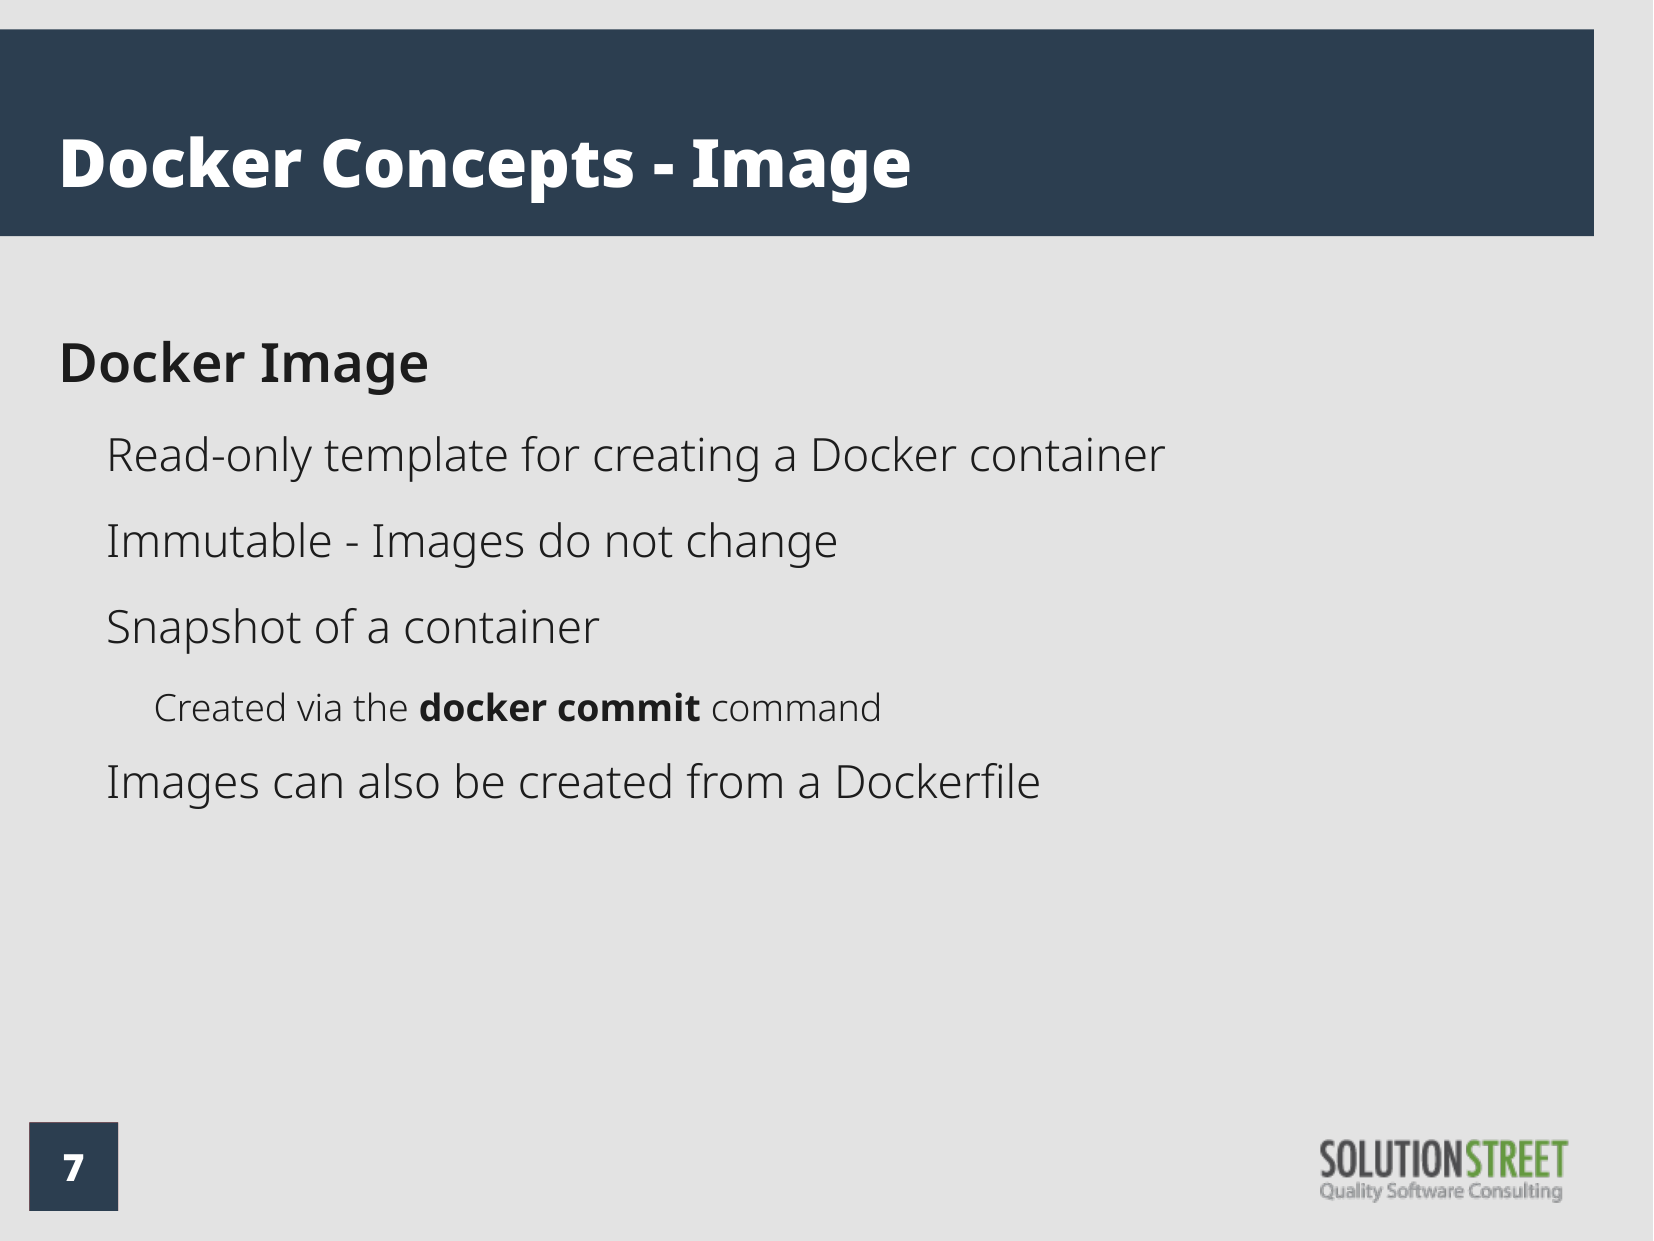

# Docker Concepts - Image
Docker Image
Read-only template for creating a Docker container
Immutable - Images do not change
Snapshot of a container
Created via the docker commit command
Images can also be created from a Dockerfile
7